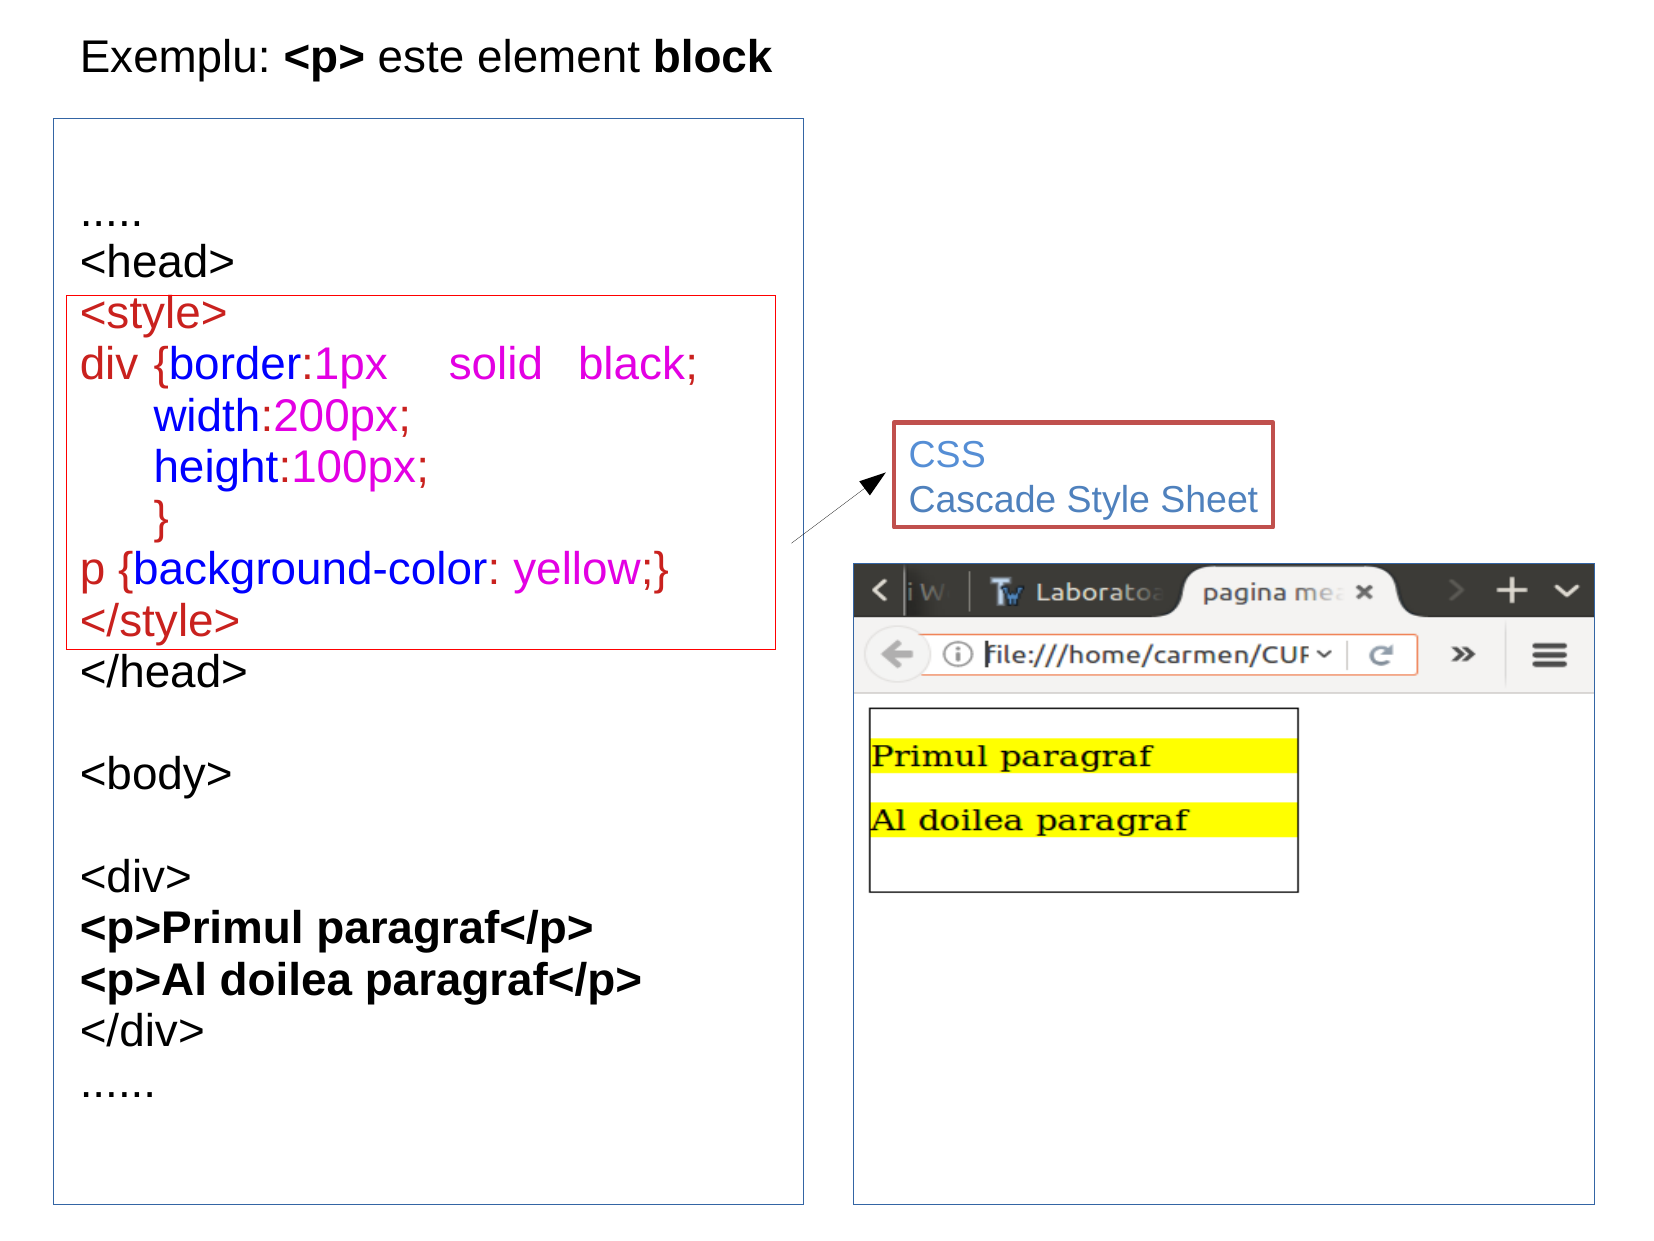

Exemplu: <p> este element block
.....
<head>
<style>
div	{border:1px	solid black; 		width:200px;
	height:100px;
	}
p {background-color: yellow;}
</style>
</head>
<body>
<div>
<p>Primul paragraf</p>
<p>Al doilea paragraf</p>
</div>
......
CSS
Cascade Style Sheet